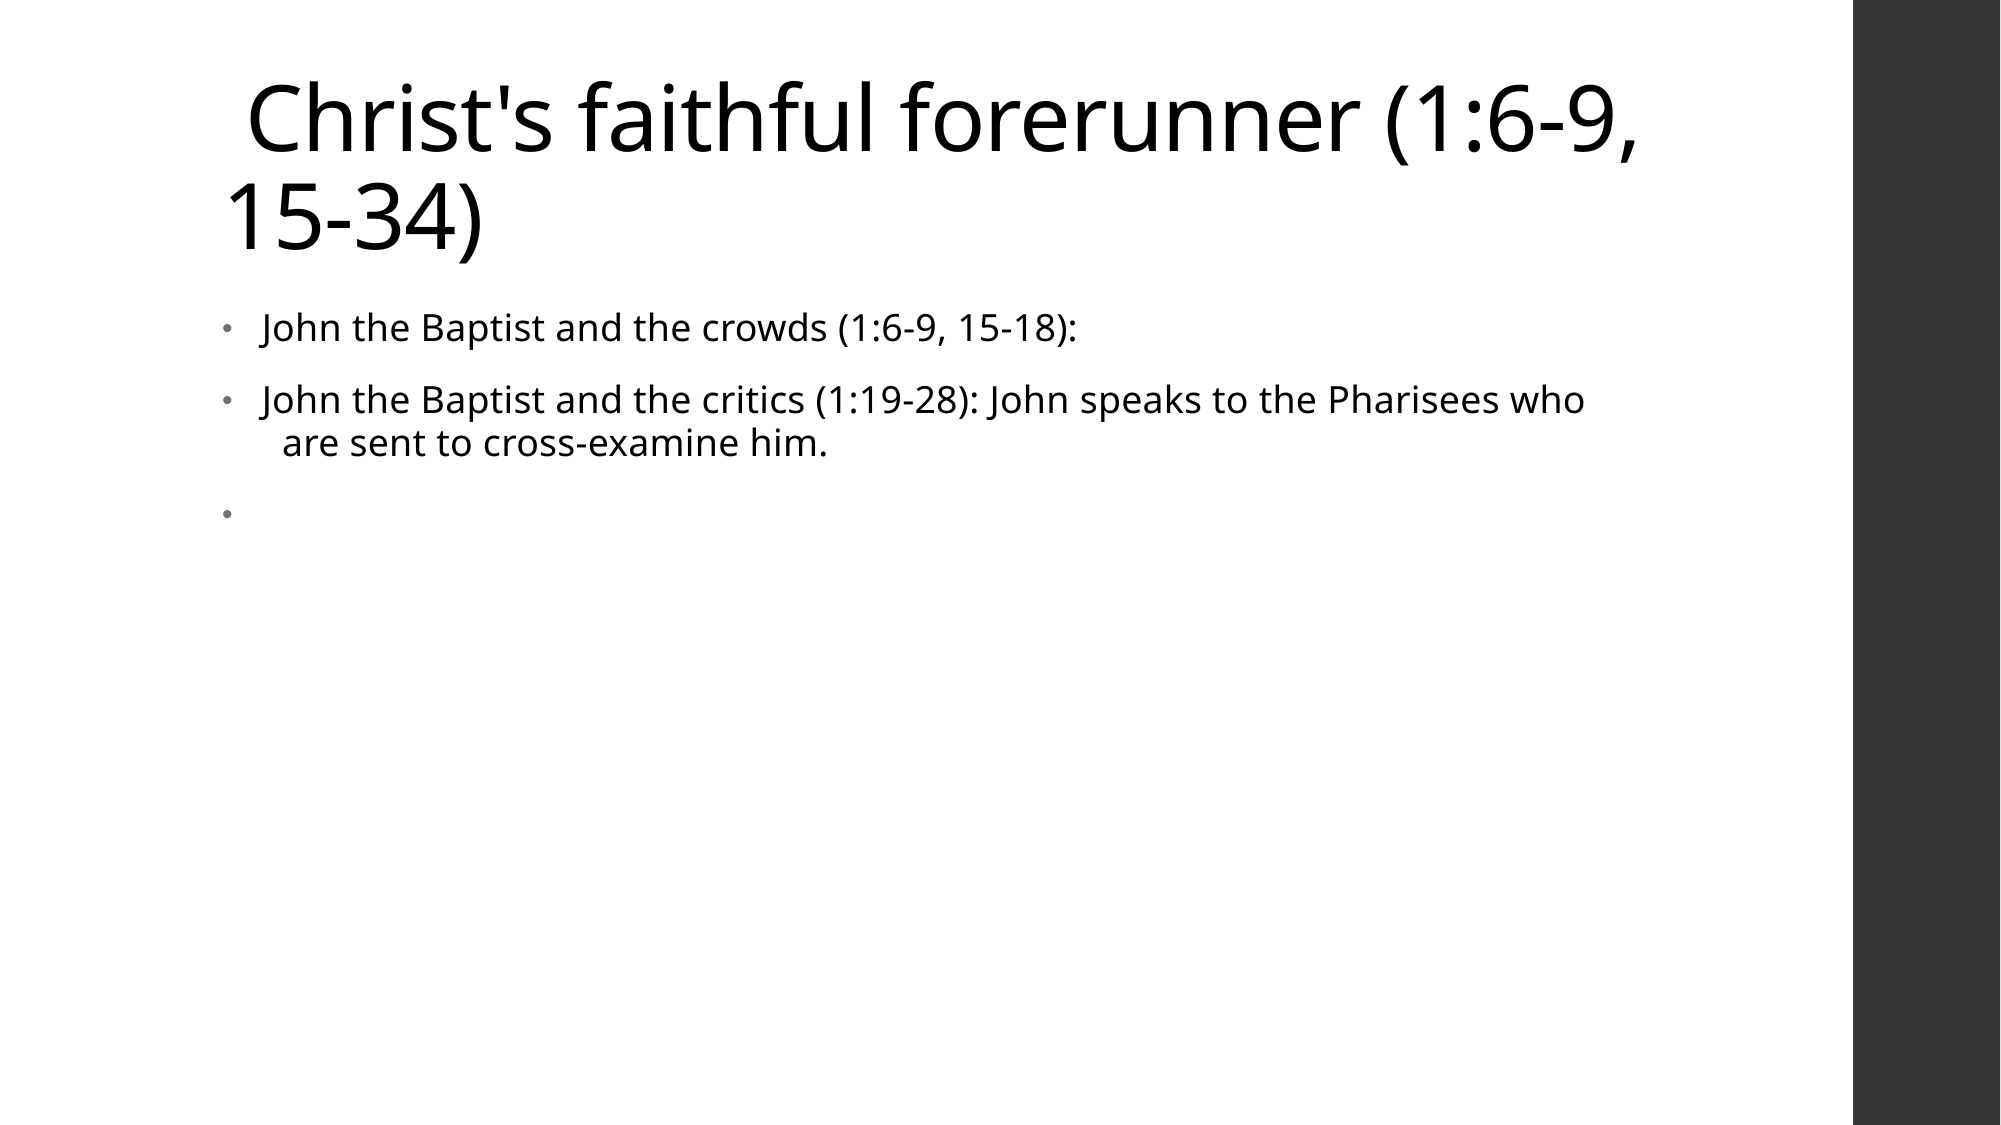

# Christ's faithful forerunner (1:6-9, 15-34)
 John the Baptist and the crowds (1:6-9, 15-18):
 John the Baptist and the critics (1:19-28): John speaks to the Pharisees who are sent to cross-examine him.